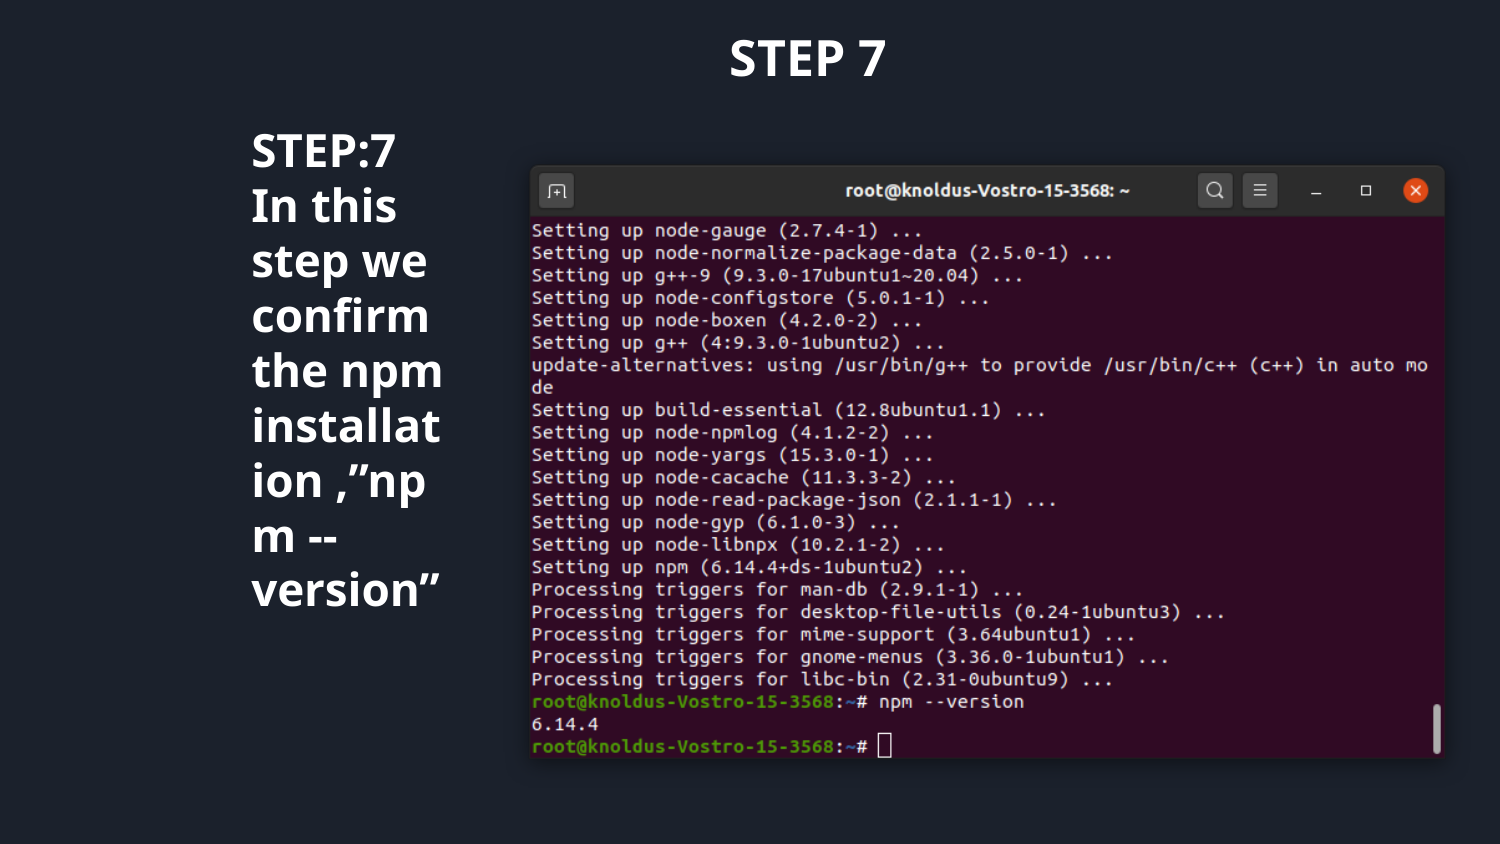

STEP 7
STEP:7
In this step we confirm the npm installation ,”npm --version”